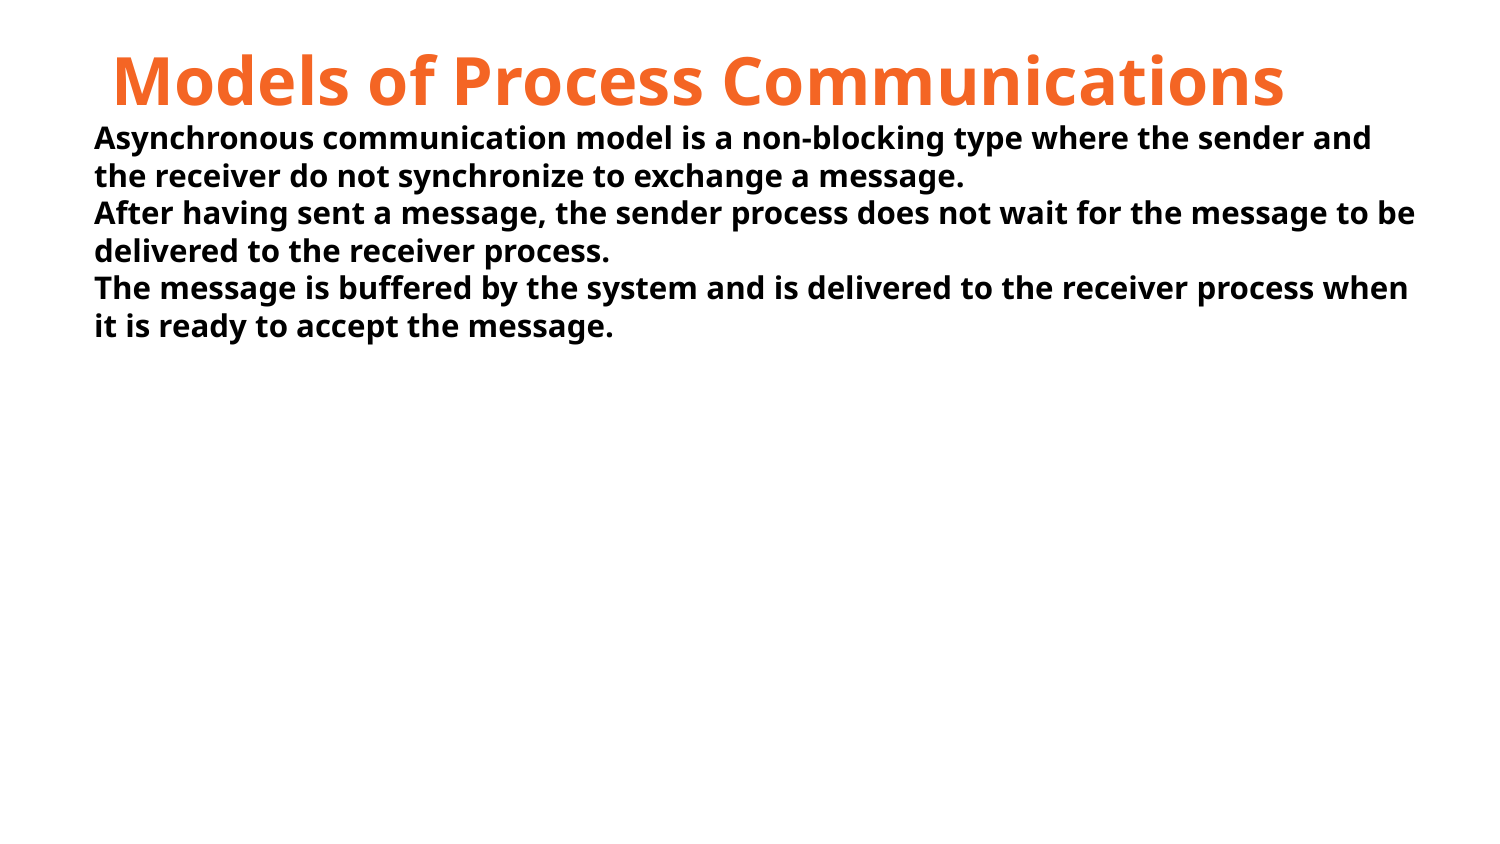

# Models of Process Communications Asynchronous communication model is a non-blocking type where the sender and the receiver do not synchronize to exchange a message. After having sent a message, the sender process does not wait for the message to be delivered to the receiver process. The message is buffered by the system and is delivered to the receiver process when it is ready to accept the message.